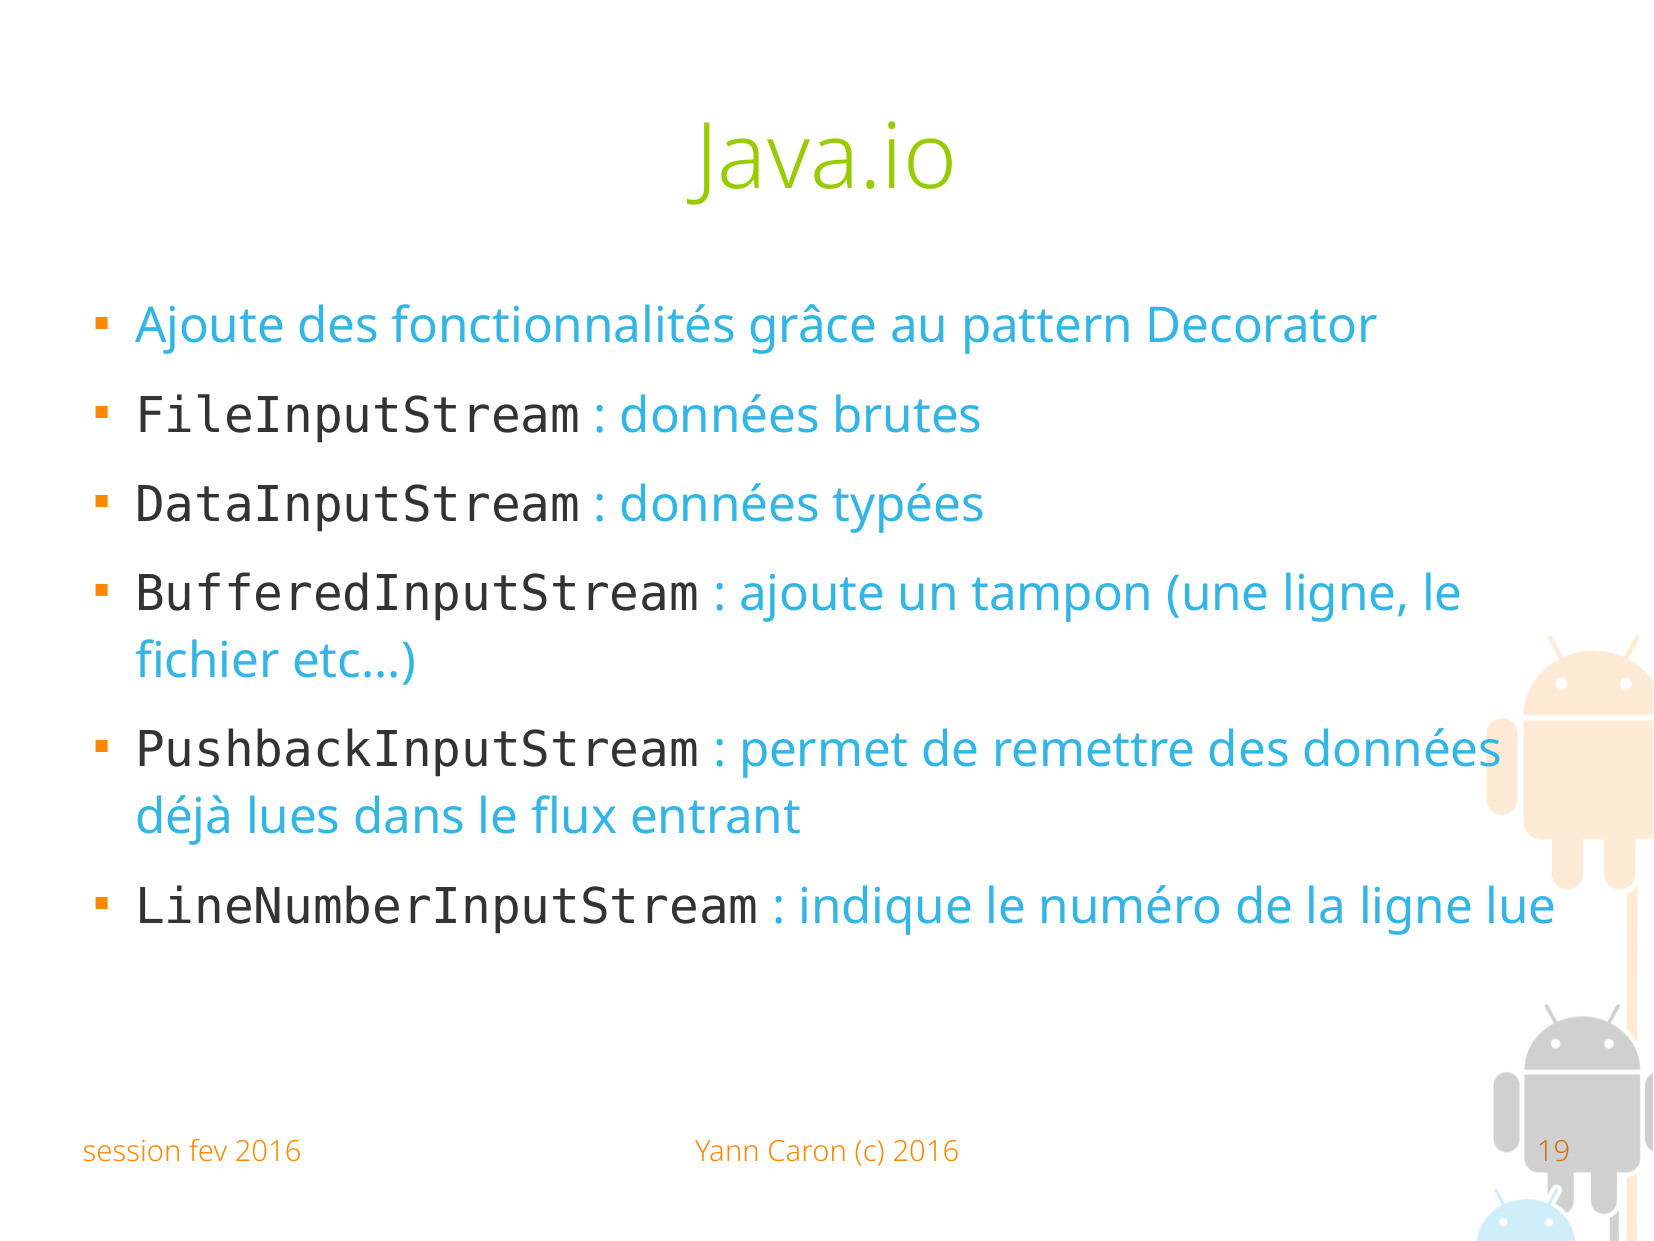

# Java.io
Ajoute des fonctionnalités grâce au pattern Decorator
FileInputStream : données brutes
DataInputStream : données typées
BufferedInputStream : ajoute un tampon (une ligne, le fichier etc...)
PushbackInputStream : permet de remettre des données déjà lues dans le flux entrant
LineNumberInputStream : indique le numéro de la ligne lue
session fev 2016
Yann Caron (c) 2016
19